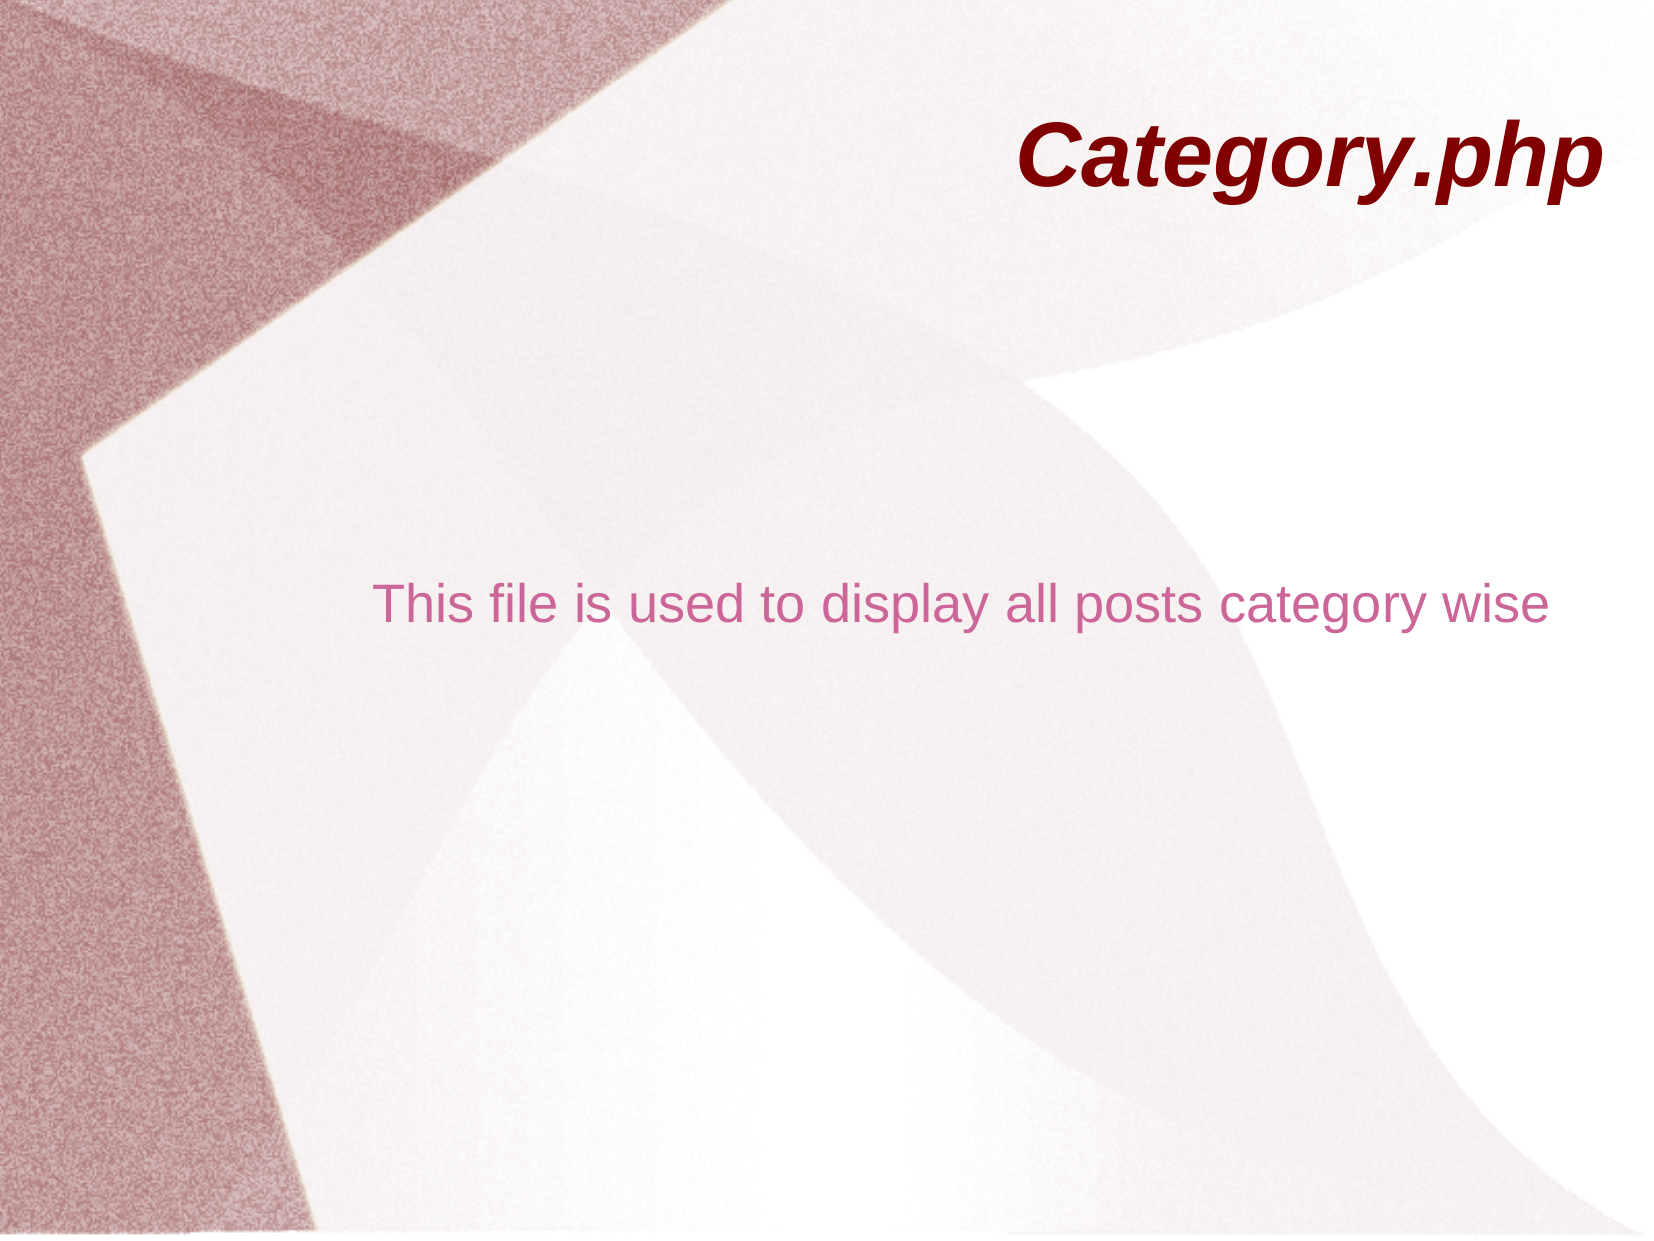

# Category.php
This file is used to display all posts category wise